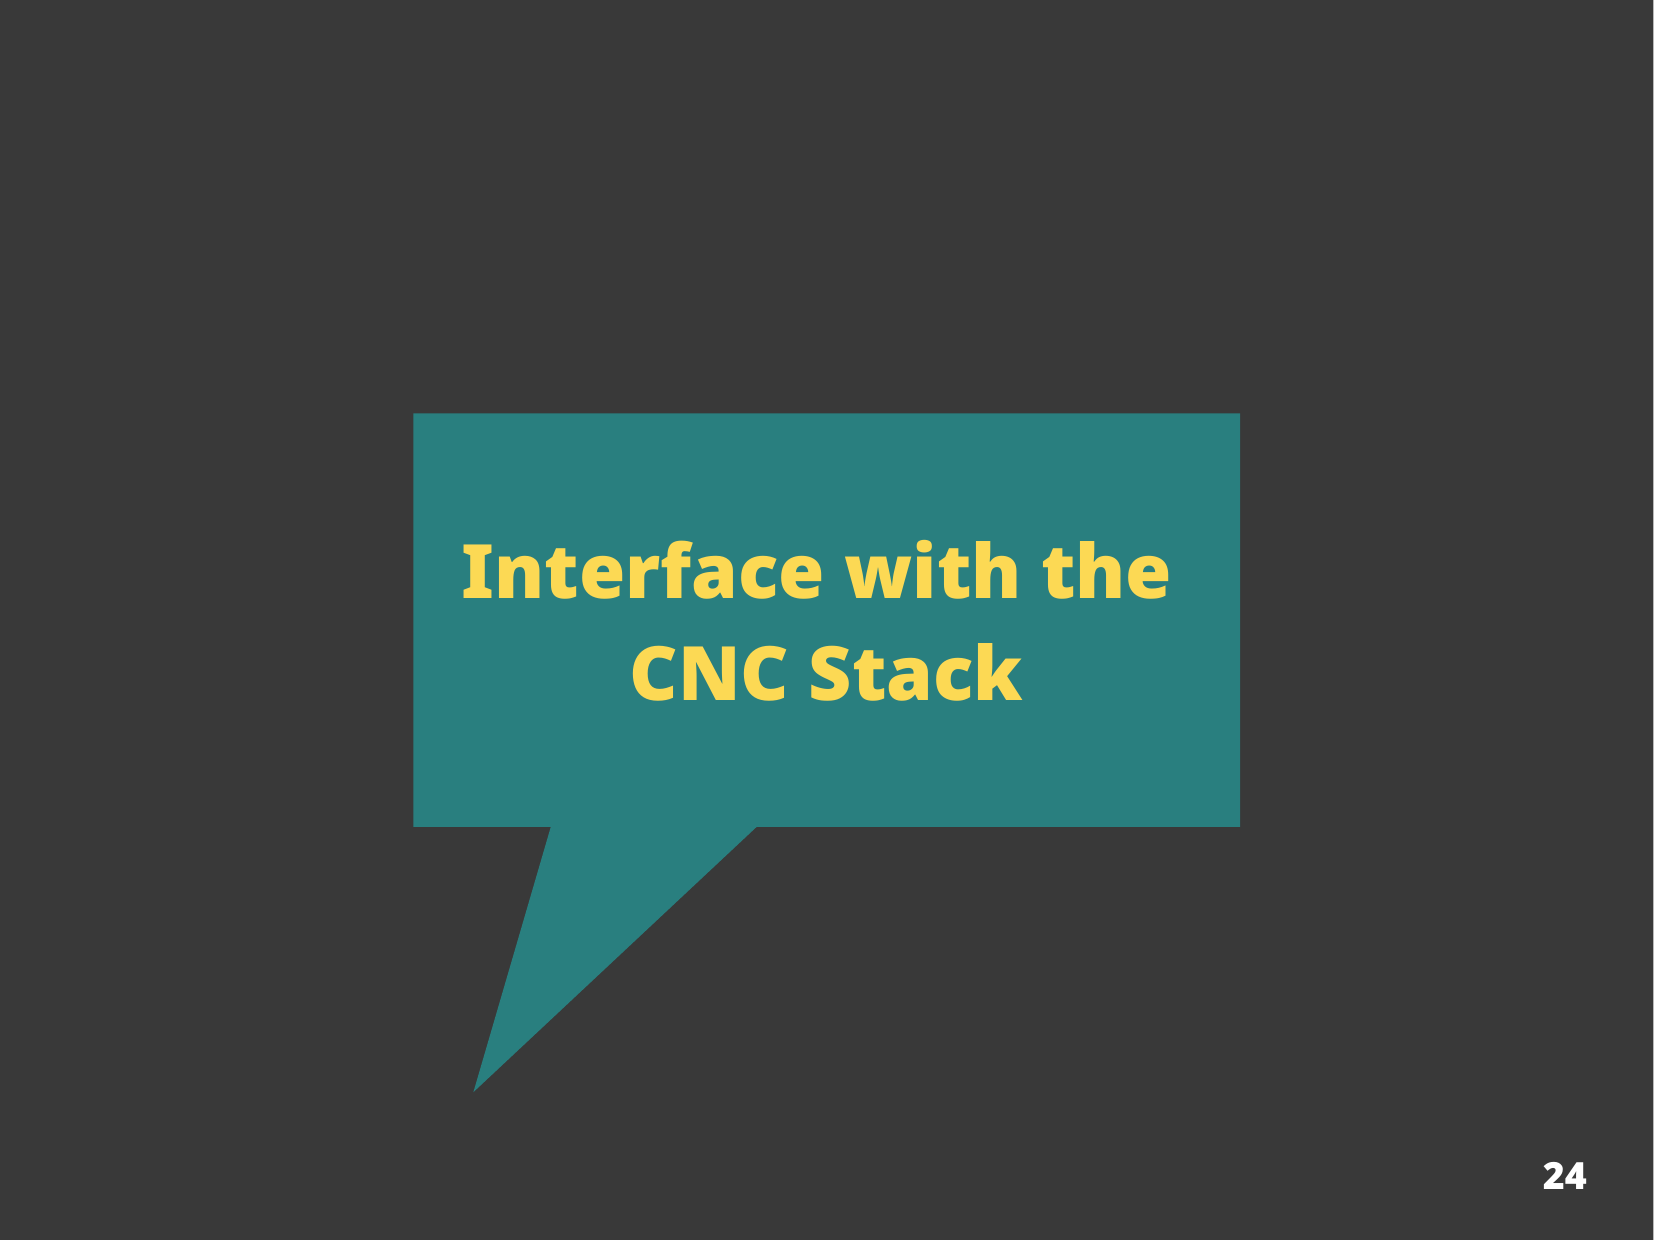

# Interface with the CNC Stack
24